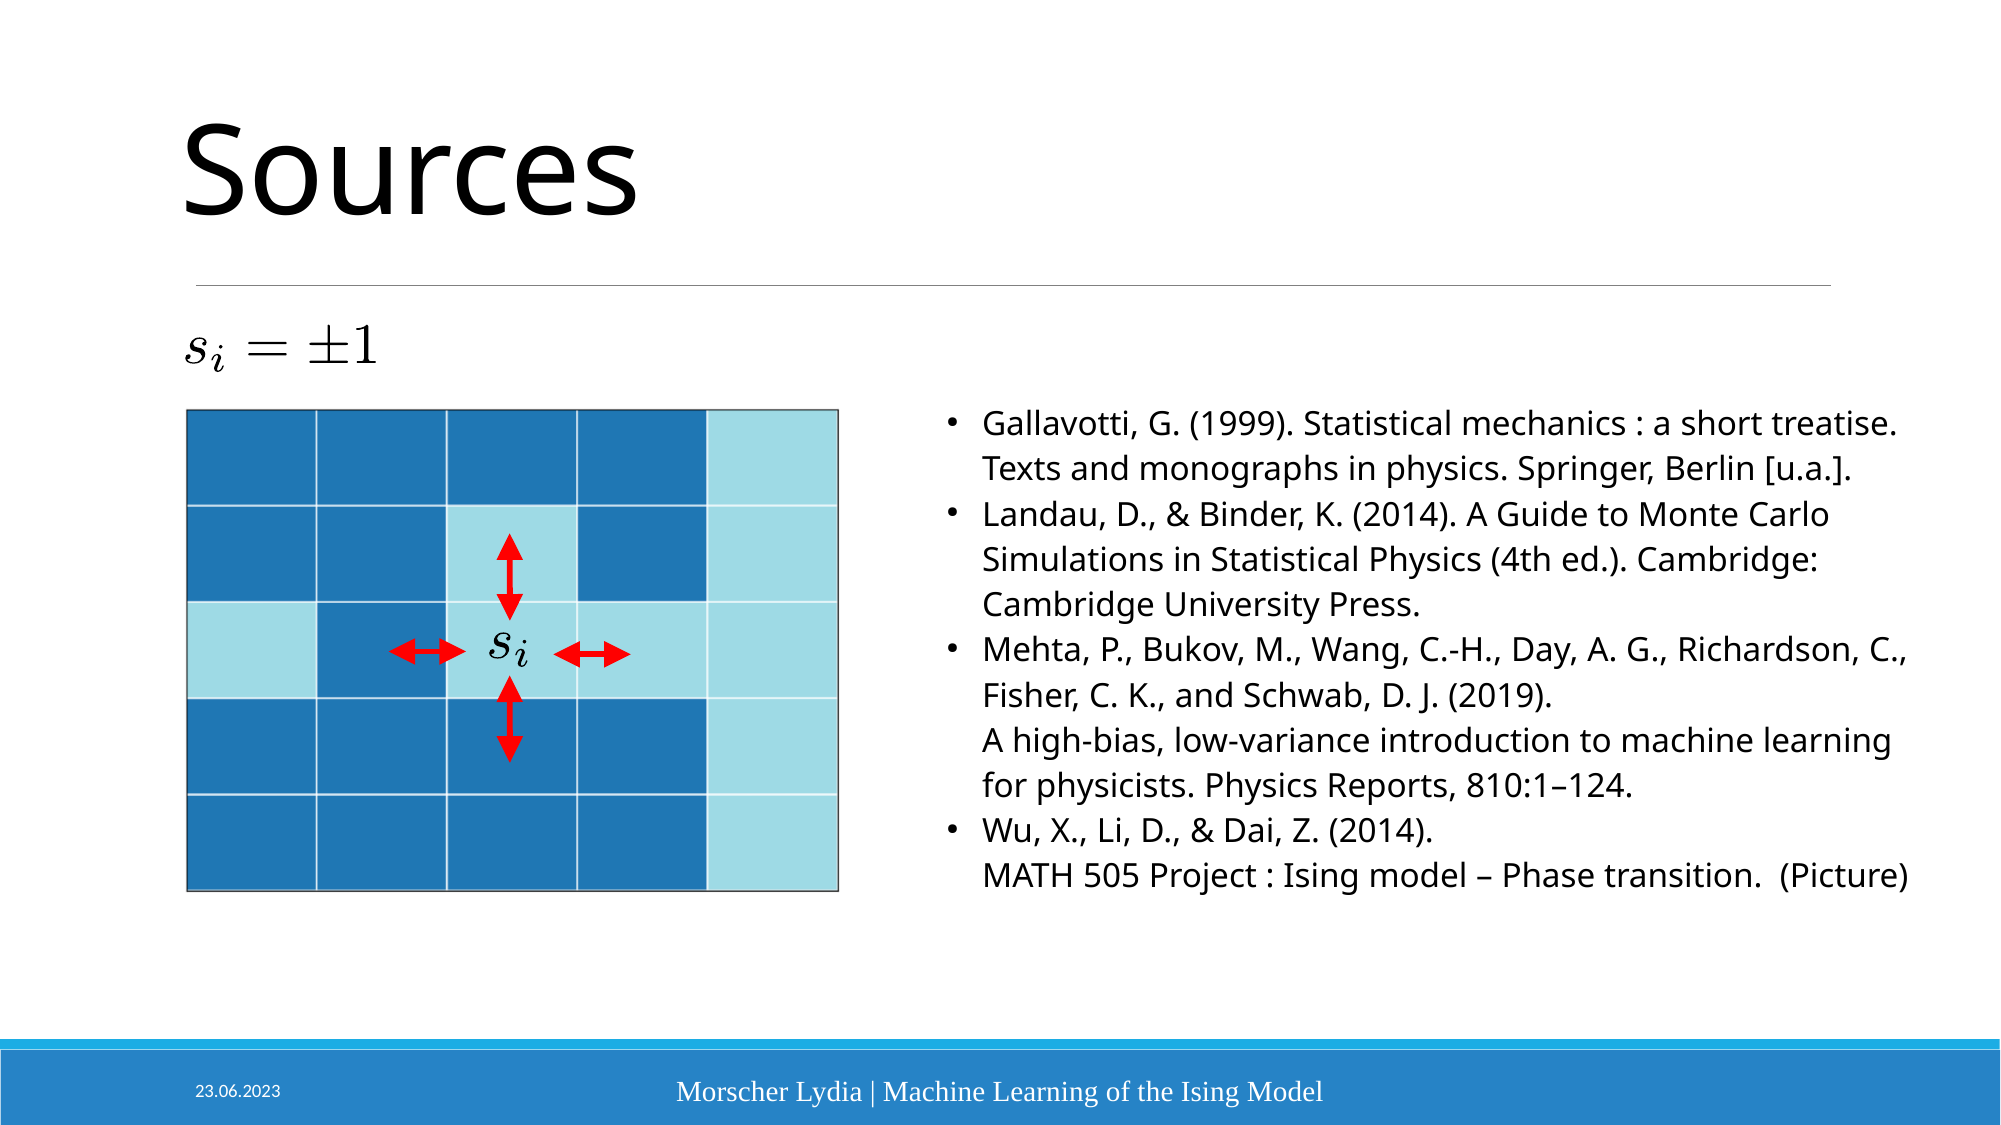

# Sources
Gallavotti, G. (1999). Statistical mechanics : a short treatise. Texts and monographs in physics. Springer, Berlin [u.a.].
Landau, D., & Binder, K. (2014). A Guide to Monte Carlo Simulations in Statistical Physics (4th ed.). Cambridge: Cambridge University Press.
Mehta, P., Bukov, M., Wang, C.-H., Day, A. G., Richardson, C., Fisher, C. K., and Schwab, D. J. (2019).
A high-bias, low-variance introduction to machine learning for physicists. Physics Reports, 810:1–124.
Wu, X., Li, D., & Dai, Z. (2014).
MATH 505 Project : Ising model – Phase transition. (Picture)